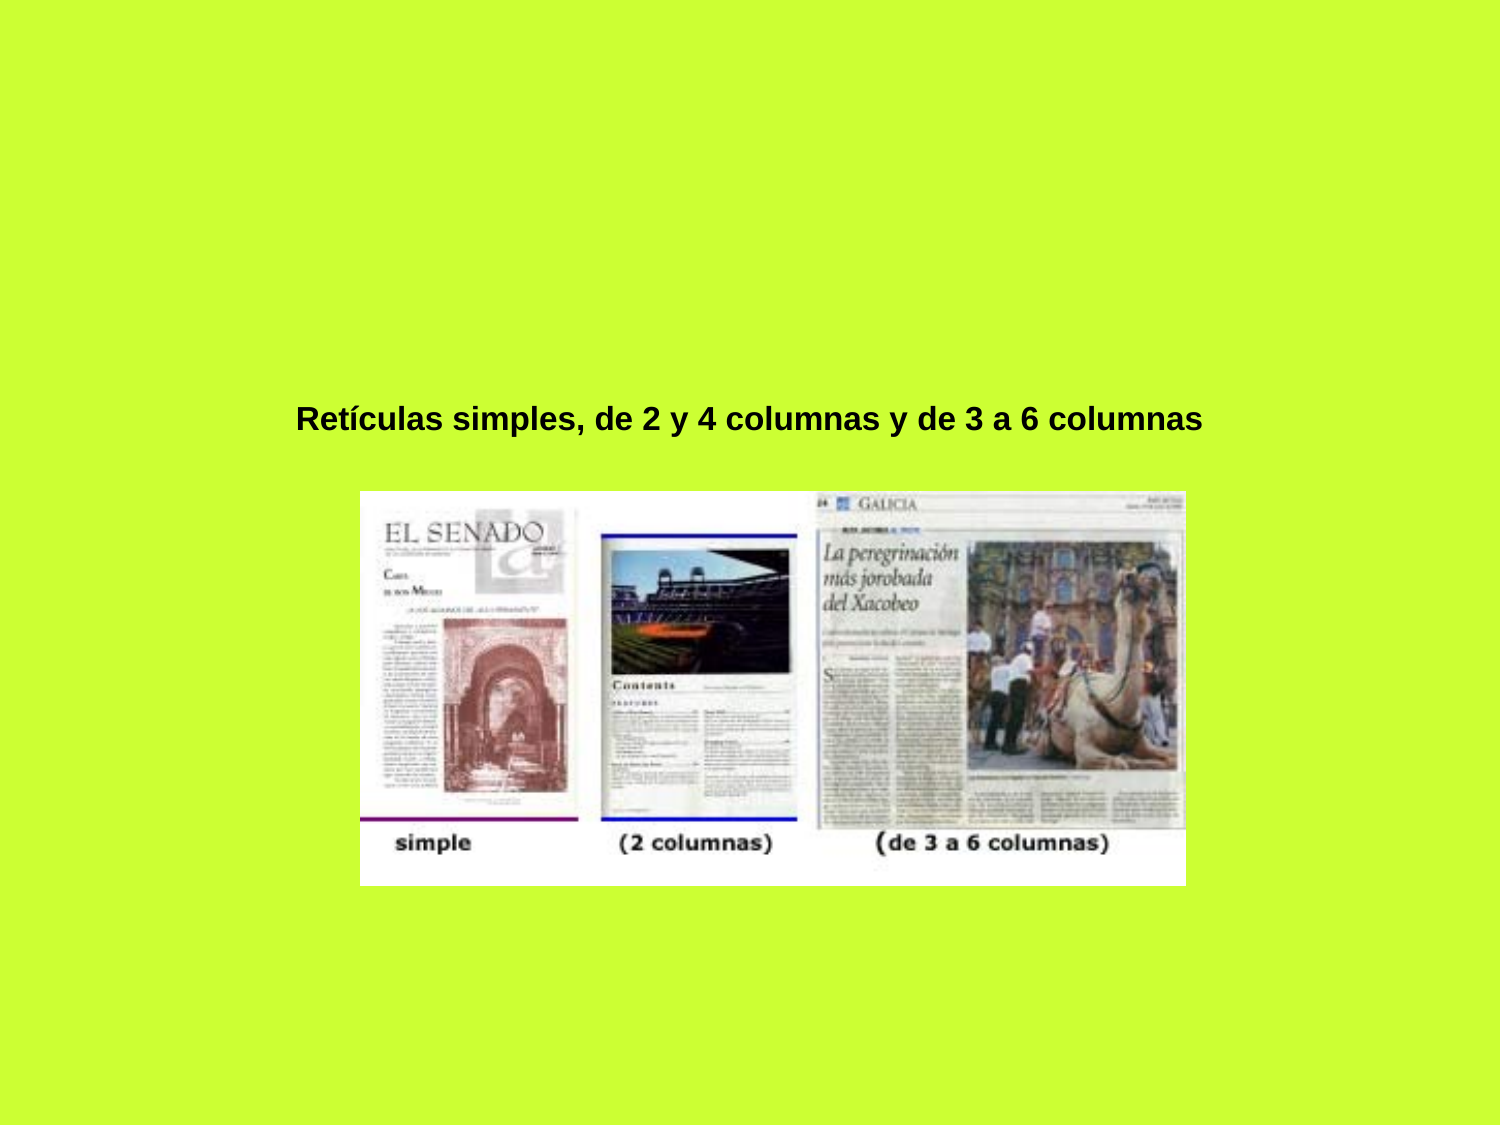

Retículas simples, de 2 y 4 columnas y de 3 a 6 columnas